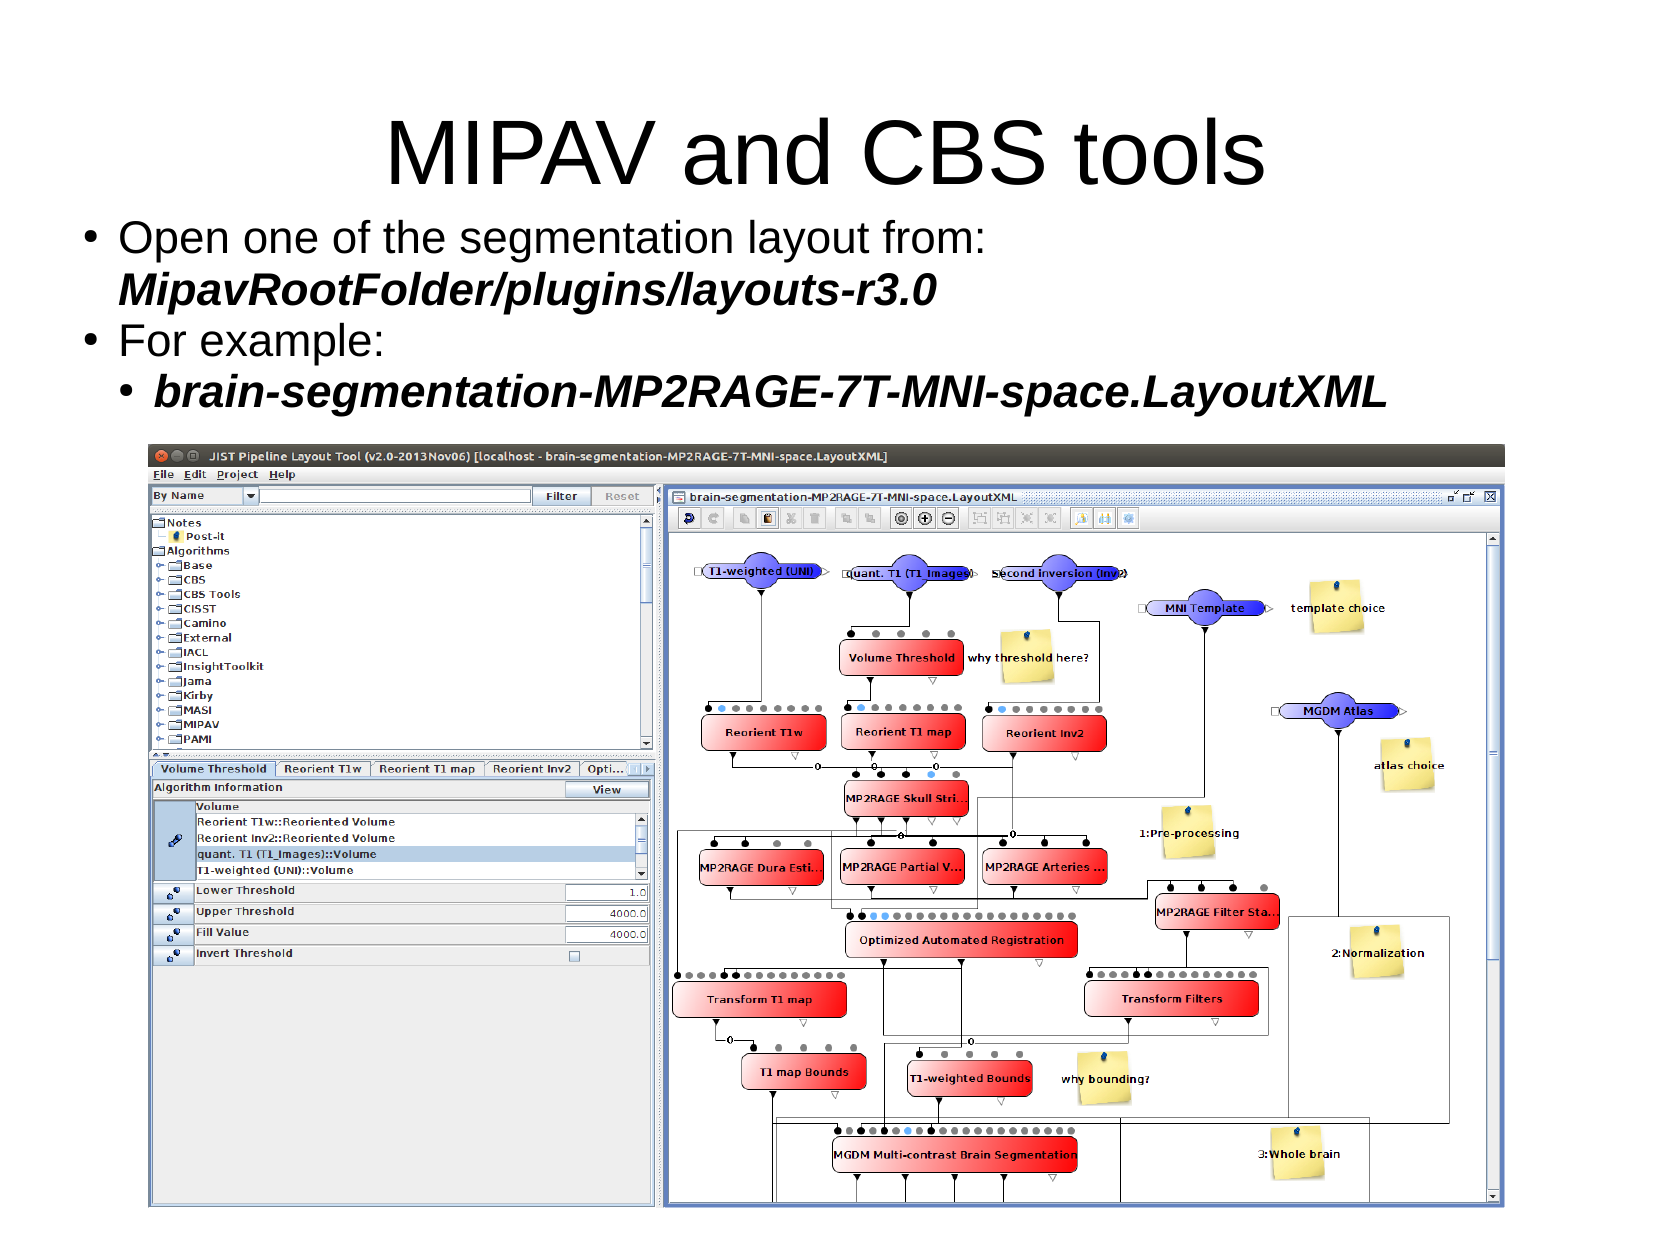

# MIPAV and CBS tools
Open one of the segmentation layout from: MipavRootFolder/plugins/layouts-r3.0
For example:
brain-segmentation-MP2RAGE-7T-MNI-space.LayoutXML